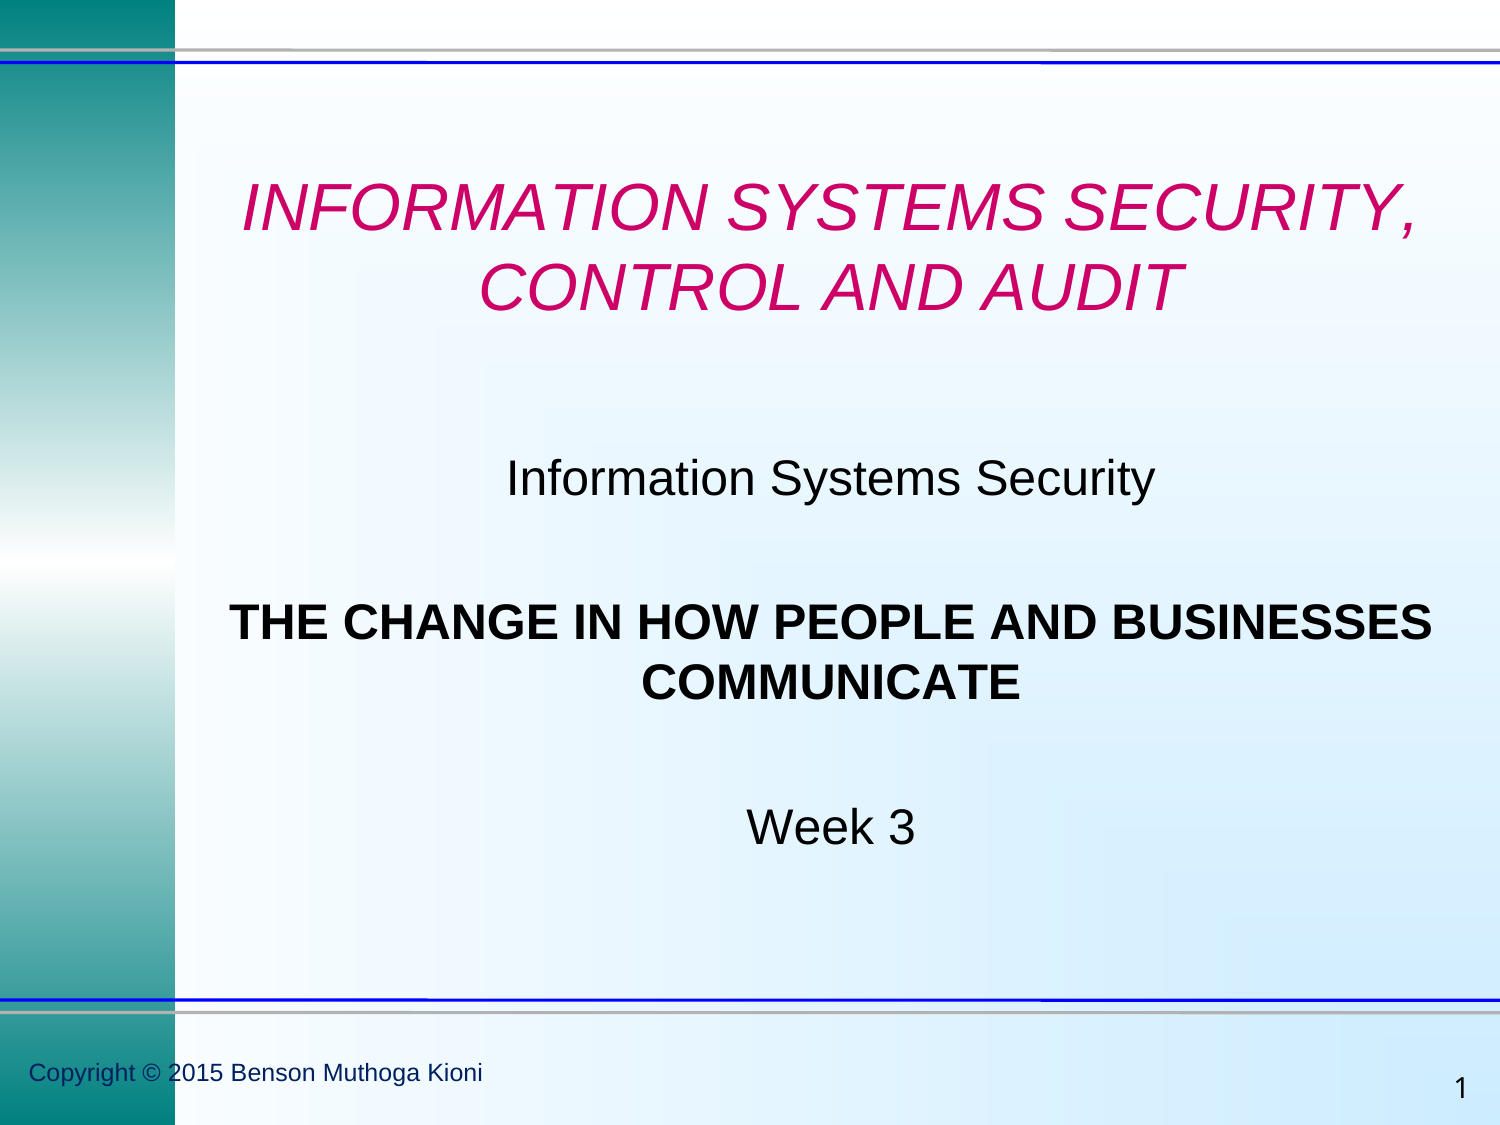

INFORMATION SYSTEMS SECURITY, CONTROL AND AUDIT
Information Systems Security
THE CHANGE IN HOW PEOPLE AND BUSINESSES COMMUNICATE
Week 3